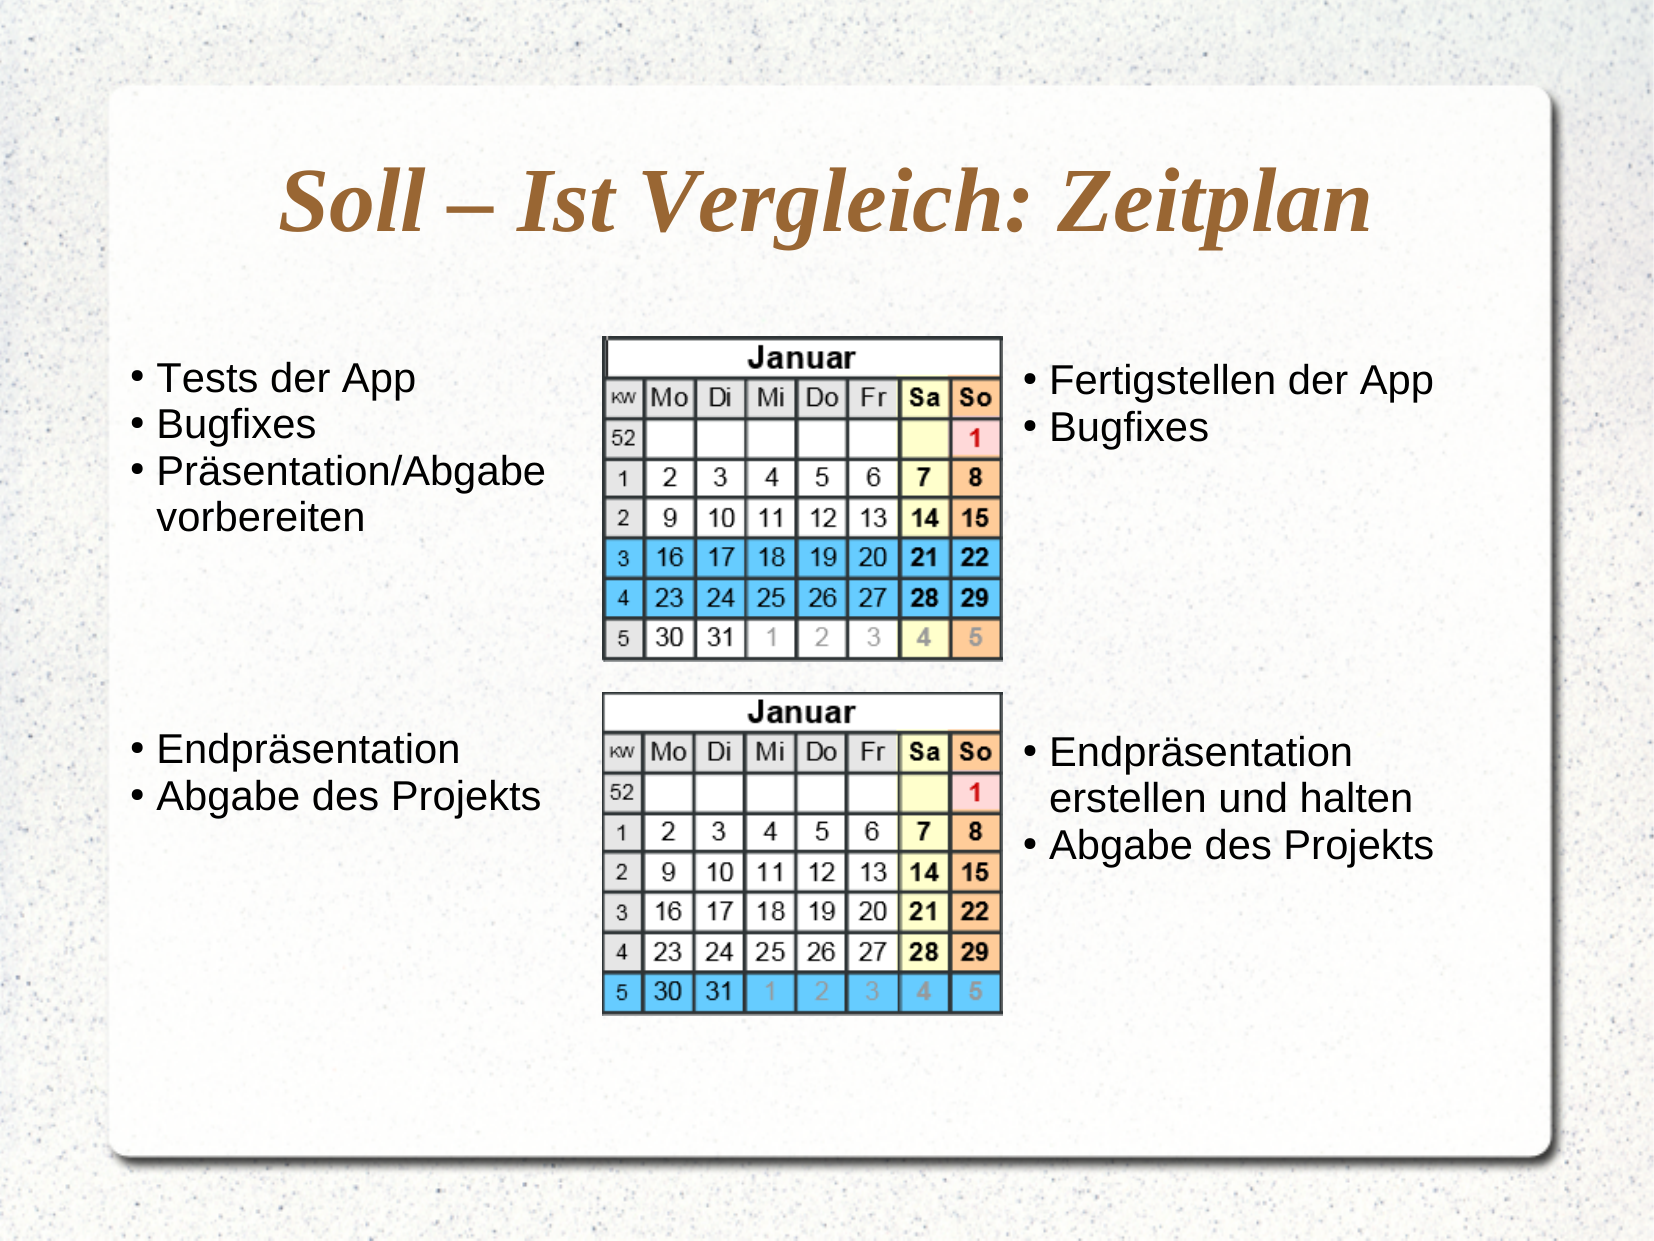

# Soll – Ist Vergleich: Zeitplan
 Tests der App
 Bugfixes
 Präsentation/Abgabe
 vorbereiten
 Endpräsentation
 Abgabe des Projekts
 Fertigstellen der App
 Bugfixes
 Endpräsentation
 erstellen und halten
 Abgabe des Projekts